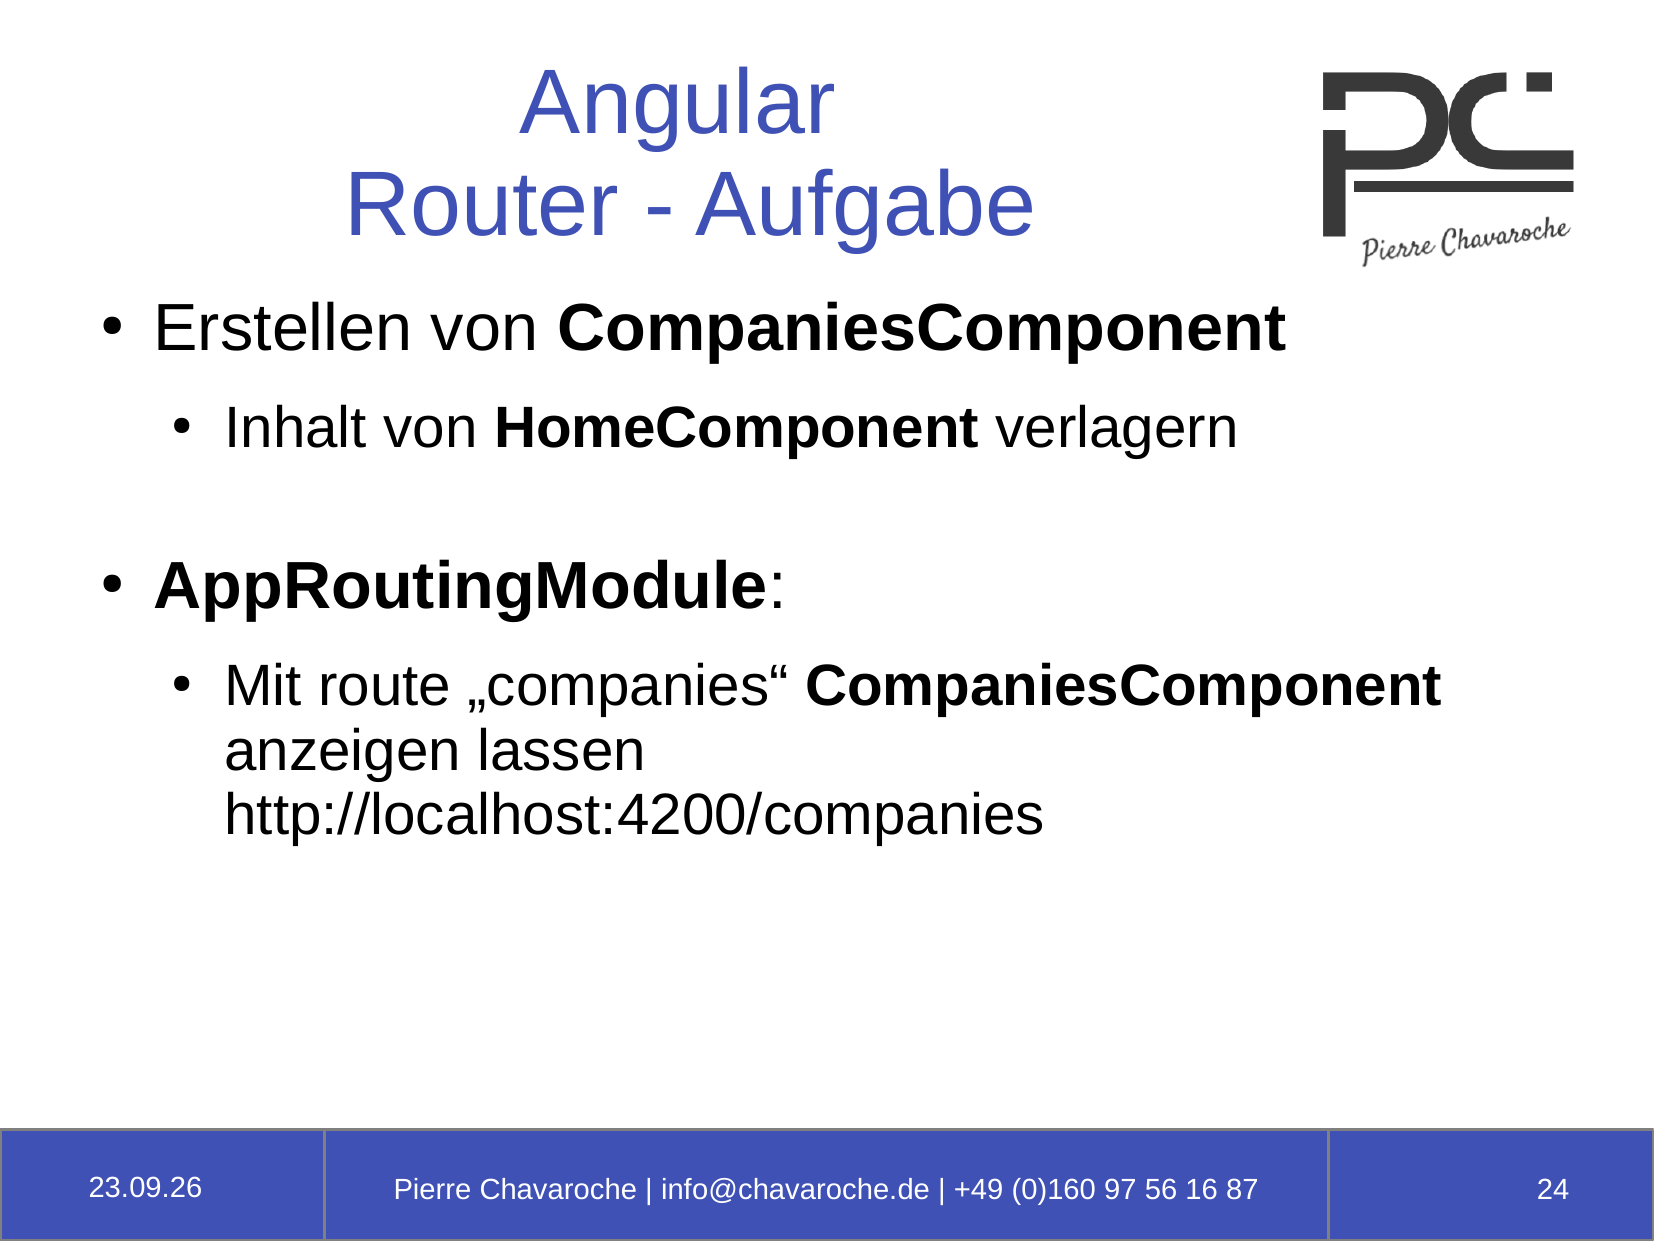

# Angular Router - Aufgabe
Erstellen von CompaniesComponent
Inhalt von HomeComponent verlagern
AppRoutingModule:
Mit route „companies“ CompaniesComponent anzeigen lassen
http://localhost:4200/companies
Pierre Chavaroche | info@chavaroche.de | +49 (0)160 97 56 16 87
24